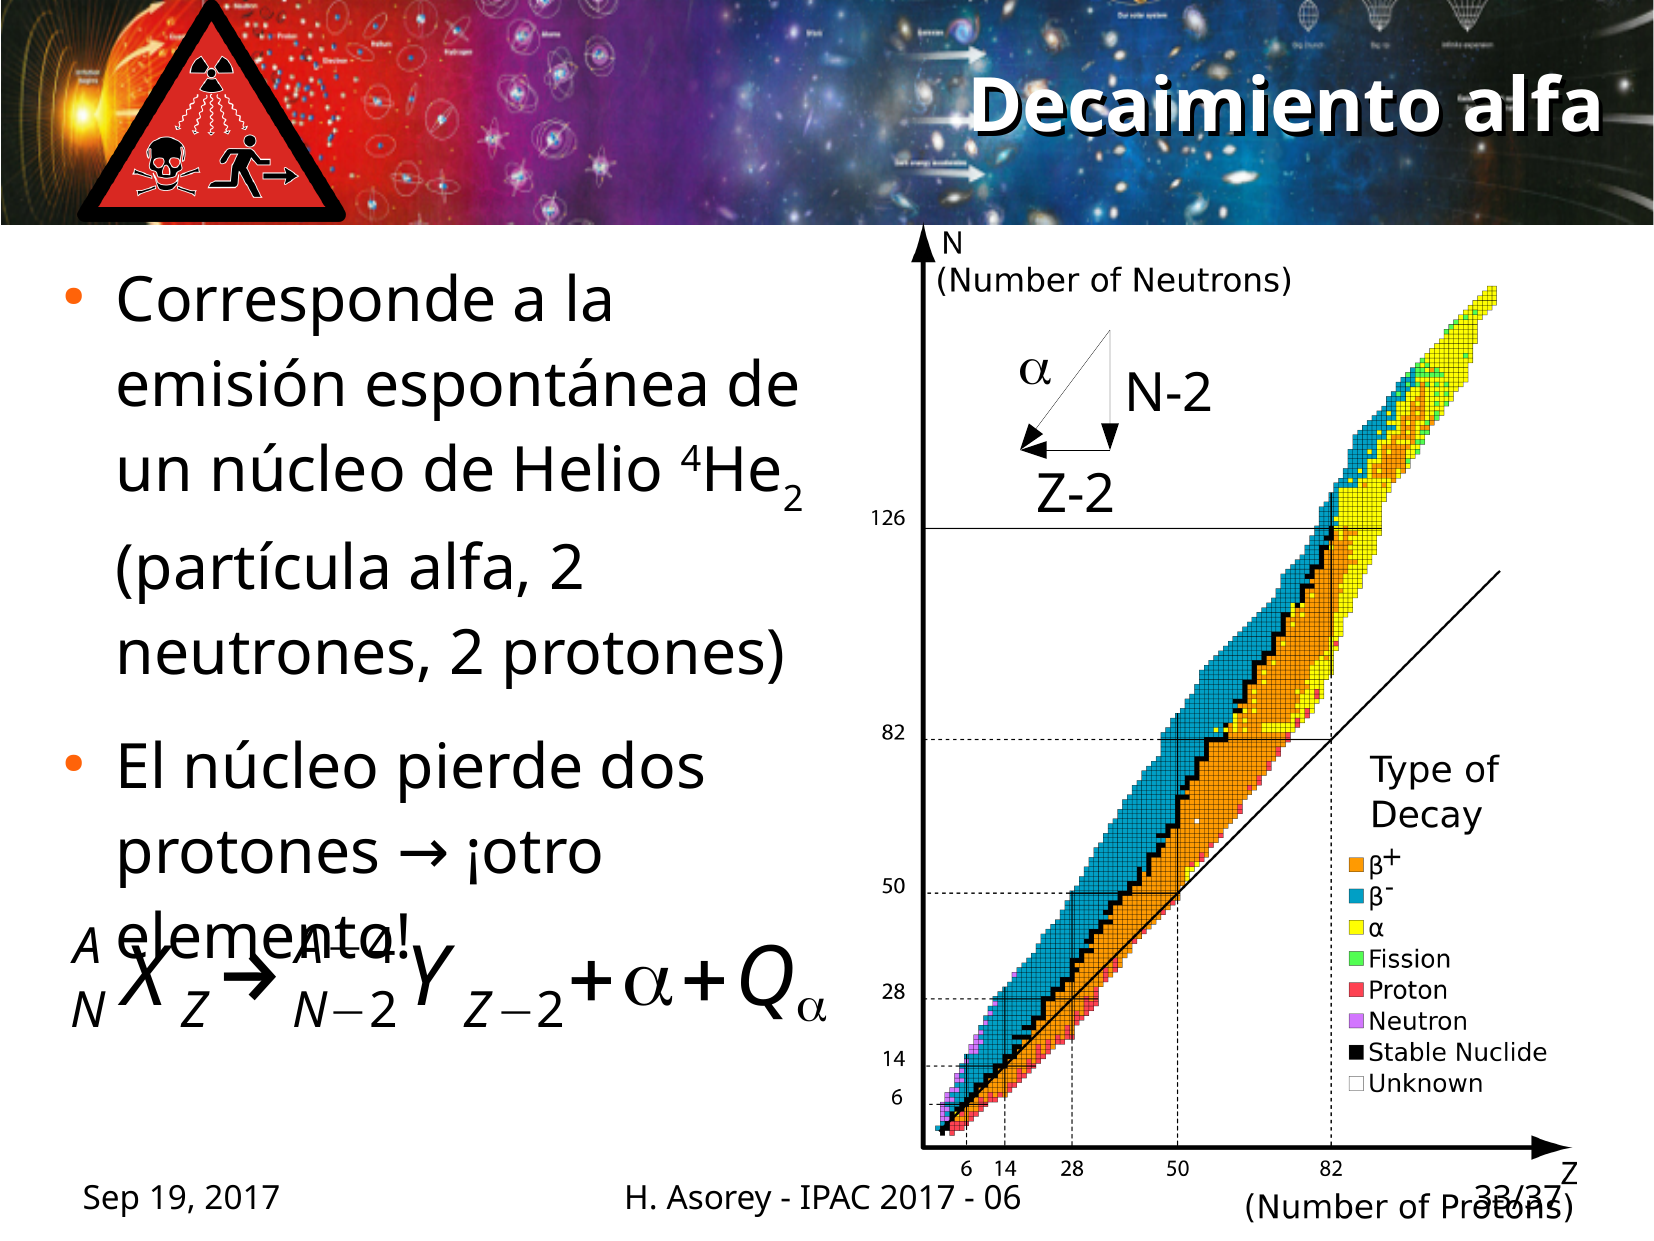

# Decaimiento alfa
Corresponde a la emisión espontánea de un núcleo de Helio 4He2 (partícula alfa, 2 neutrones, 2 protones)
El núcleo pierde dos protones → ¡otro elemento!
a
N-2
Z-2
Sep 19, 2017
H. Asorey - IPAC 2017 - 06
33